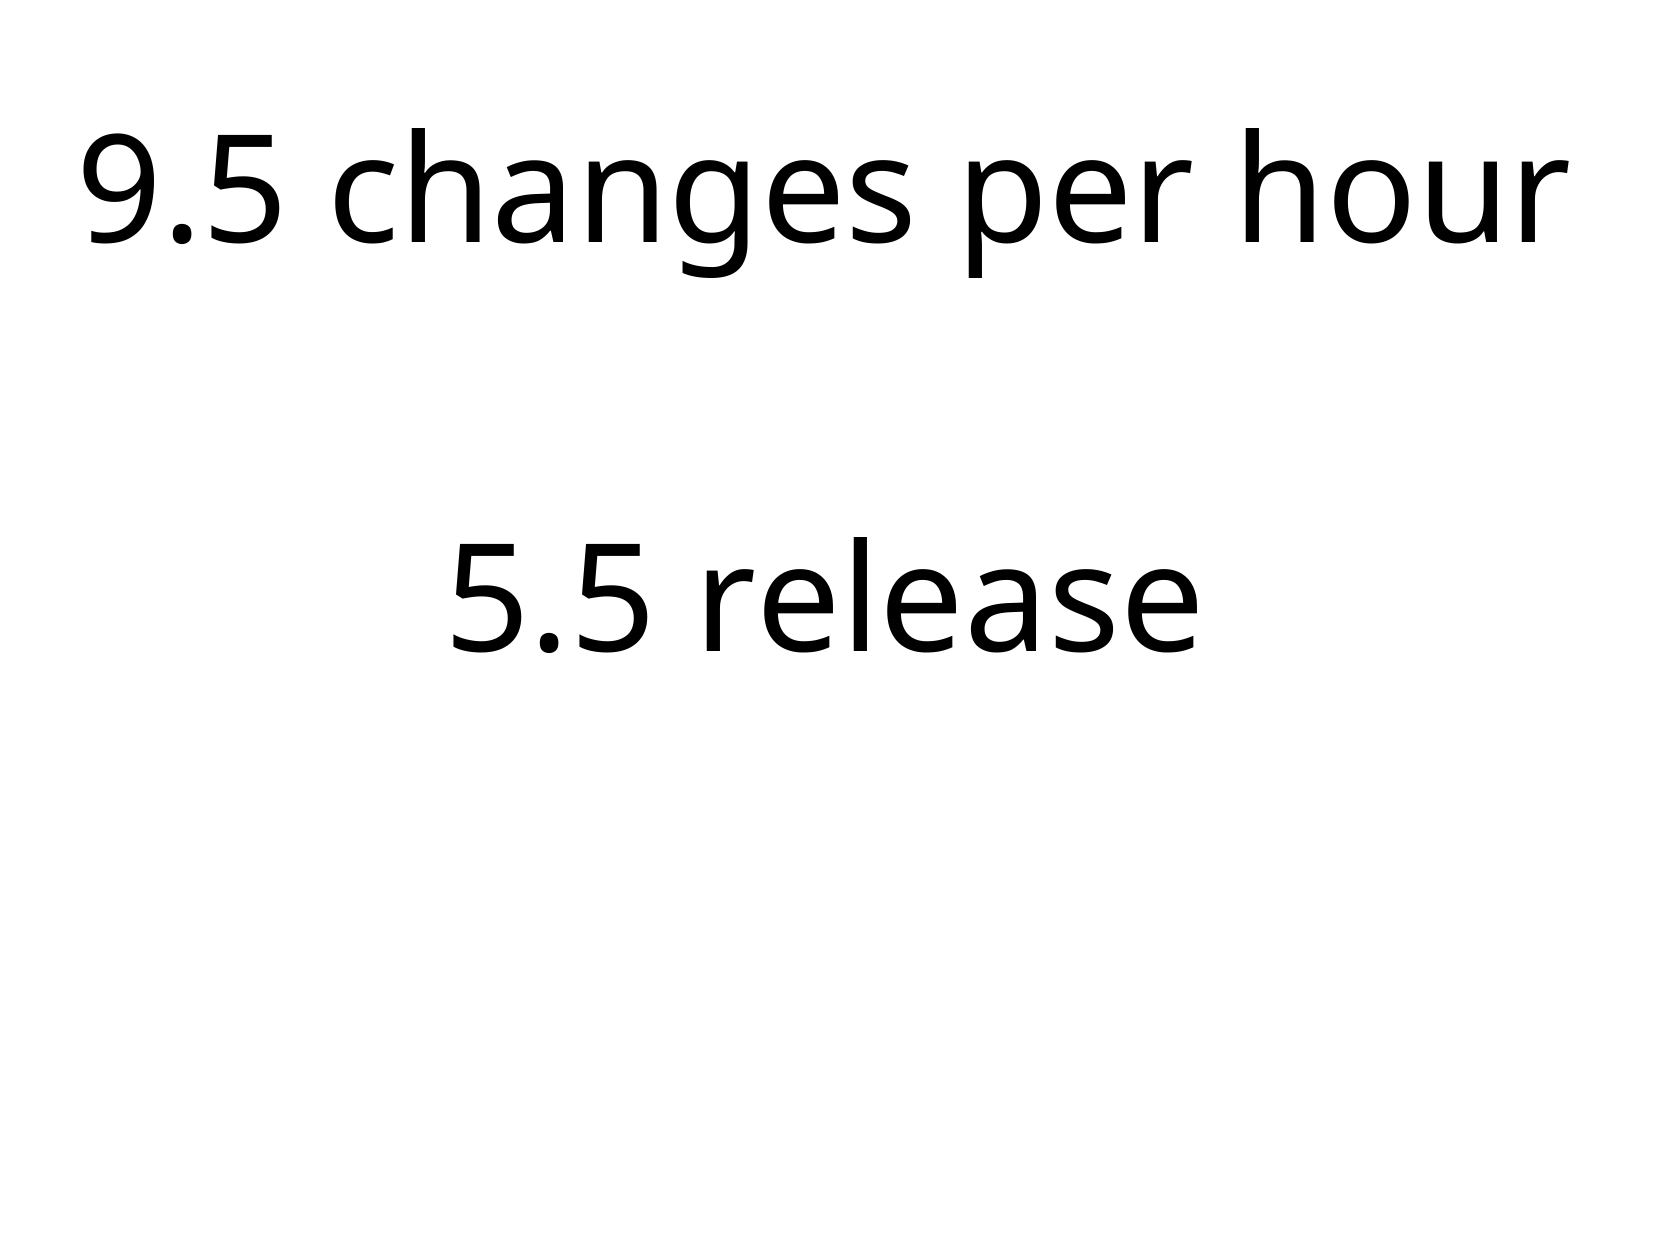

9.5 changes per hour
5.5 release
2.6.20 to 2.6.24-rc8